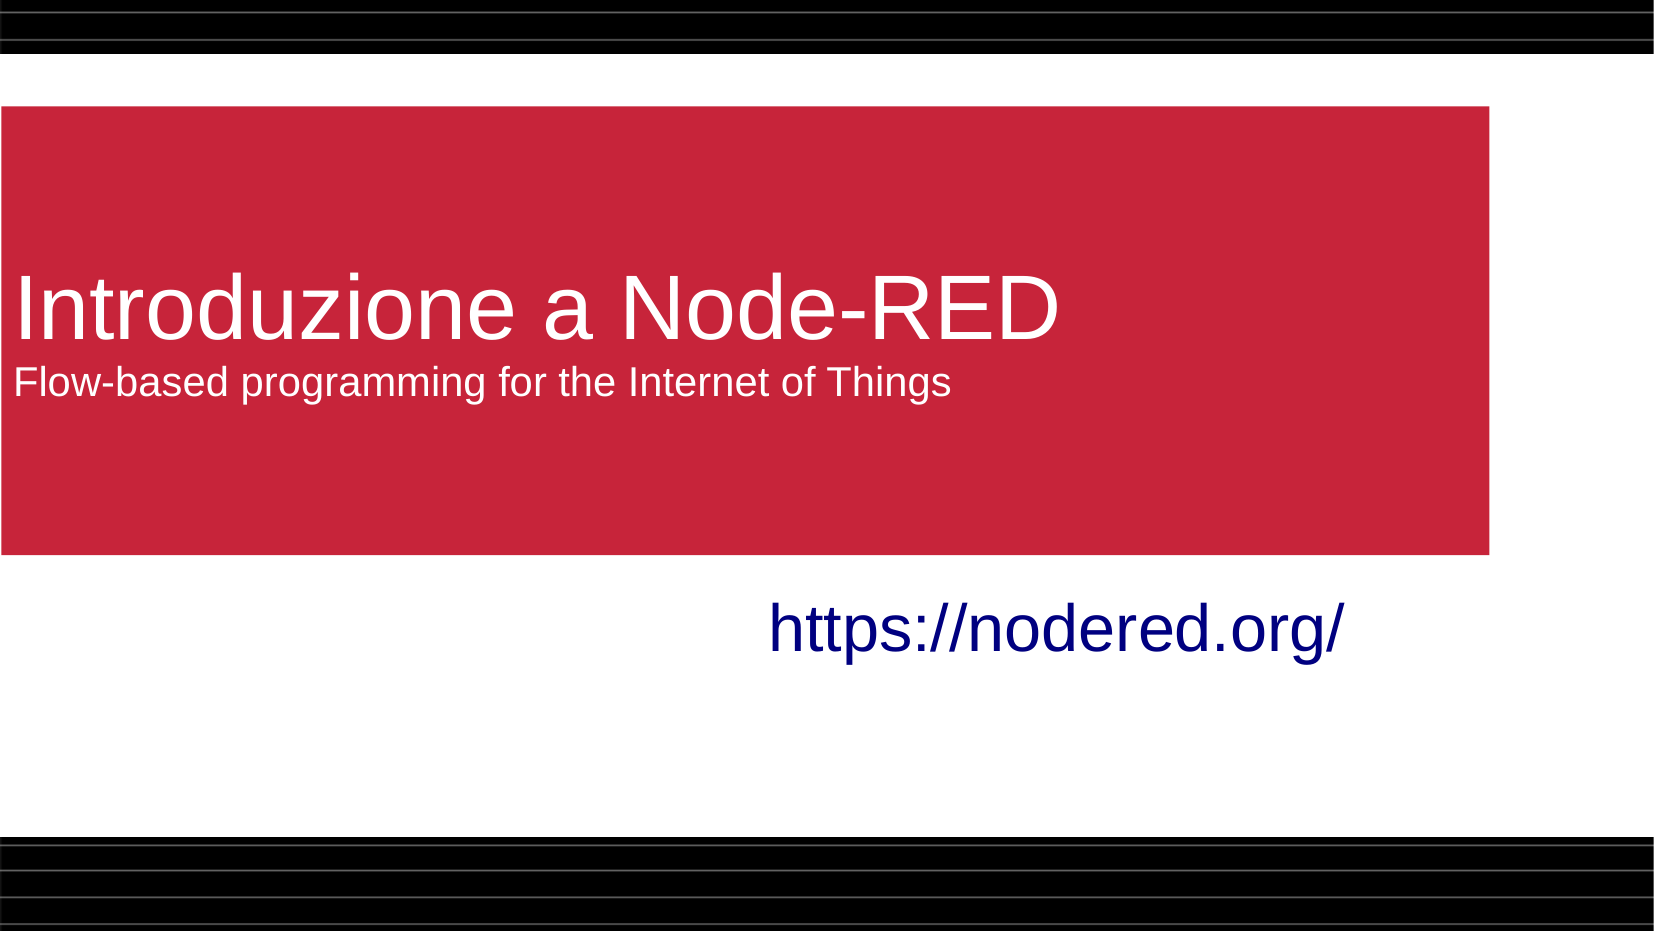

# Introduzione a Node-RED Flow-based programming for the Internet of Things
https://nodered.org/